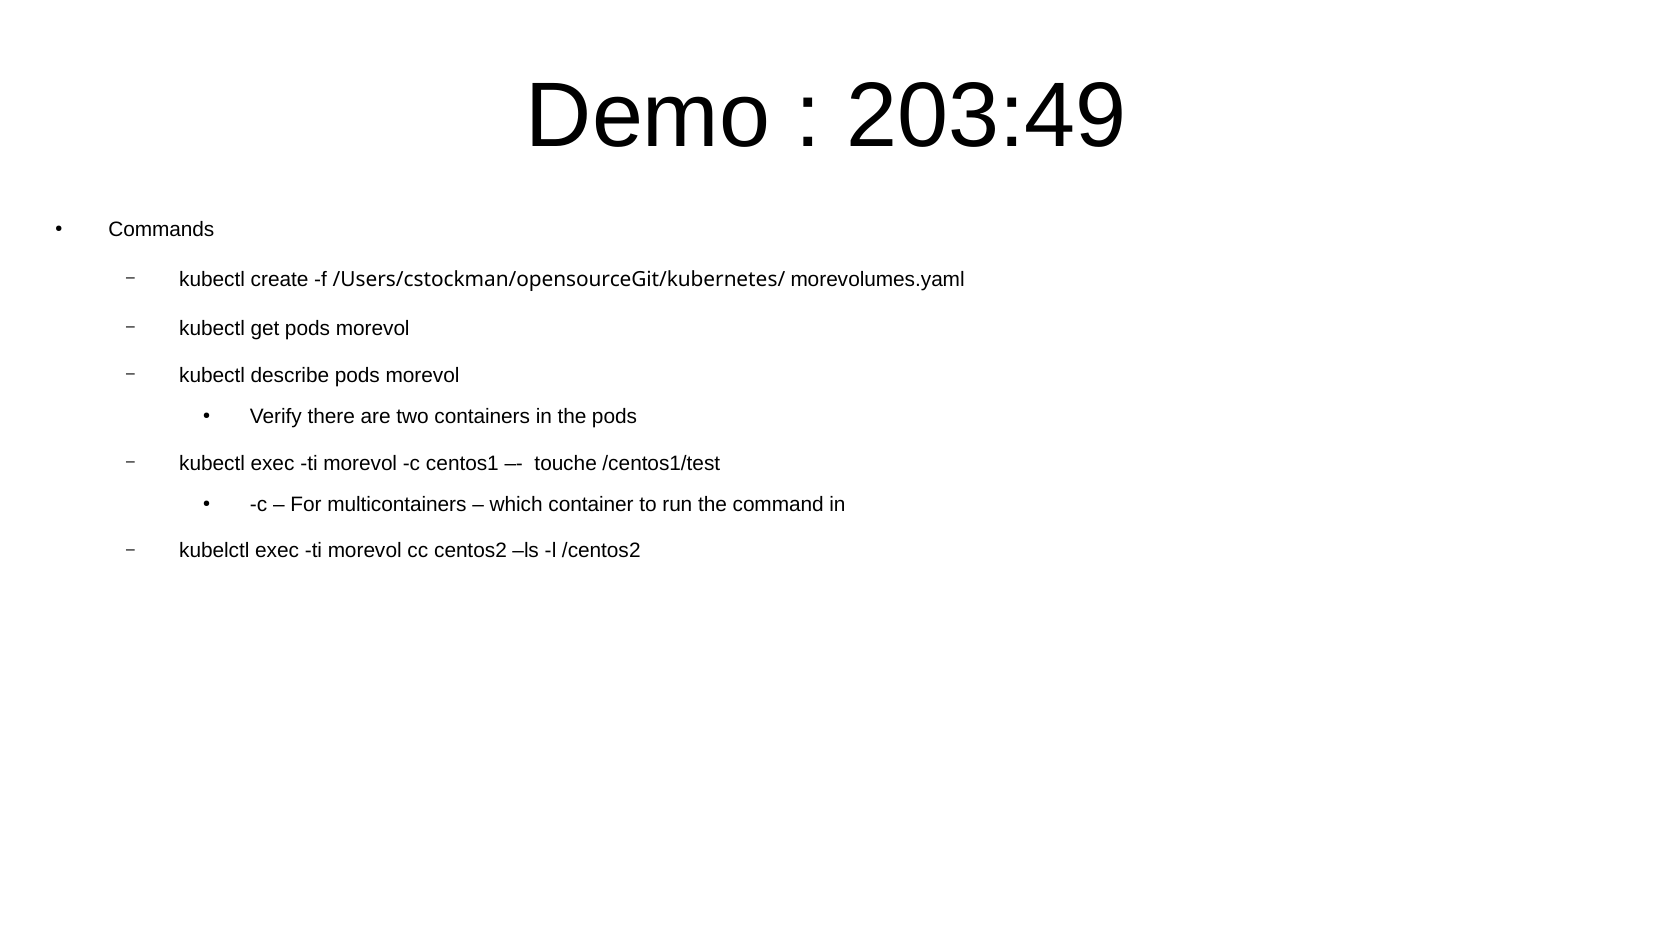

# Demo : 203:49
Commands
kubectl create -f /Users/cstockman/opensourceGit/kubernetes/ morevolumes.yaml
kubectl get pods morevol
kubectl describe pods morevol
Verify there are two containers in the pods
kubectl exec -ti morevol -c centos1 –- touche /centos1/test
-c – For multicontainers – which container to run the command in
kubelctl exec -ti morevol cc centos2 –ls -l /centos2